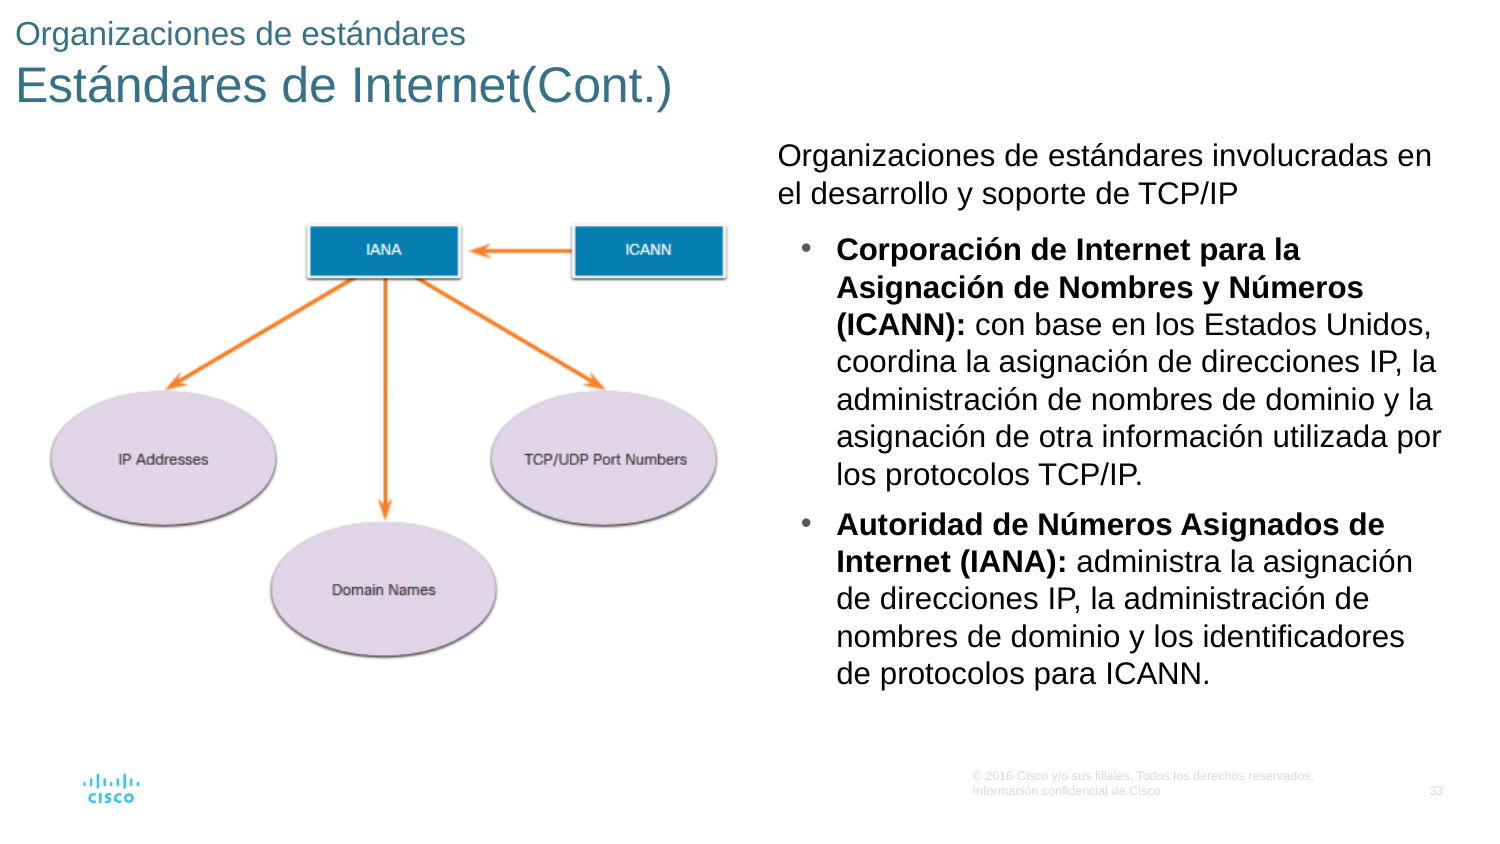

# Organizaciones de estándares Estándares de Internet(Cont.)
Organizaciones de estándares involucradas en el desarrollo y soporte de TCP/IP
Corporación de Internet para la Asignación de Nombres y Números (ICANN): con base en los Estados Unidos, coordina la asignación de direcciones IP, la administración de nombres de dominio y la asignación de otra información utilizada por los protocolos TCP/IP.
Autoridad de Números Asignados de Internet (IANA): administra la asignación de direcciones IP, la administración de nombres de dominio y los identificadores de protocolos para ICANN.